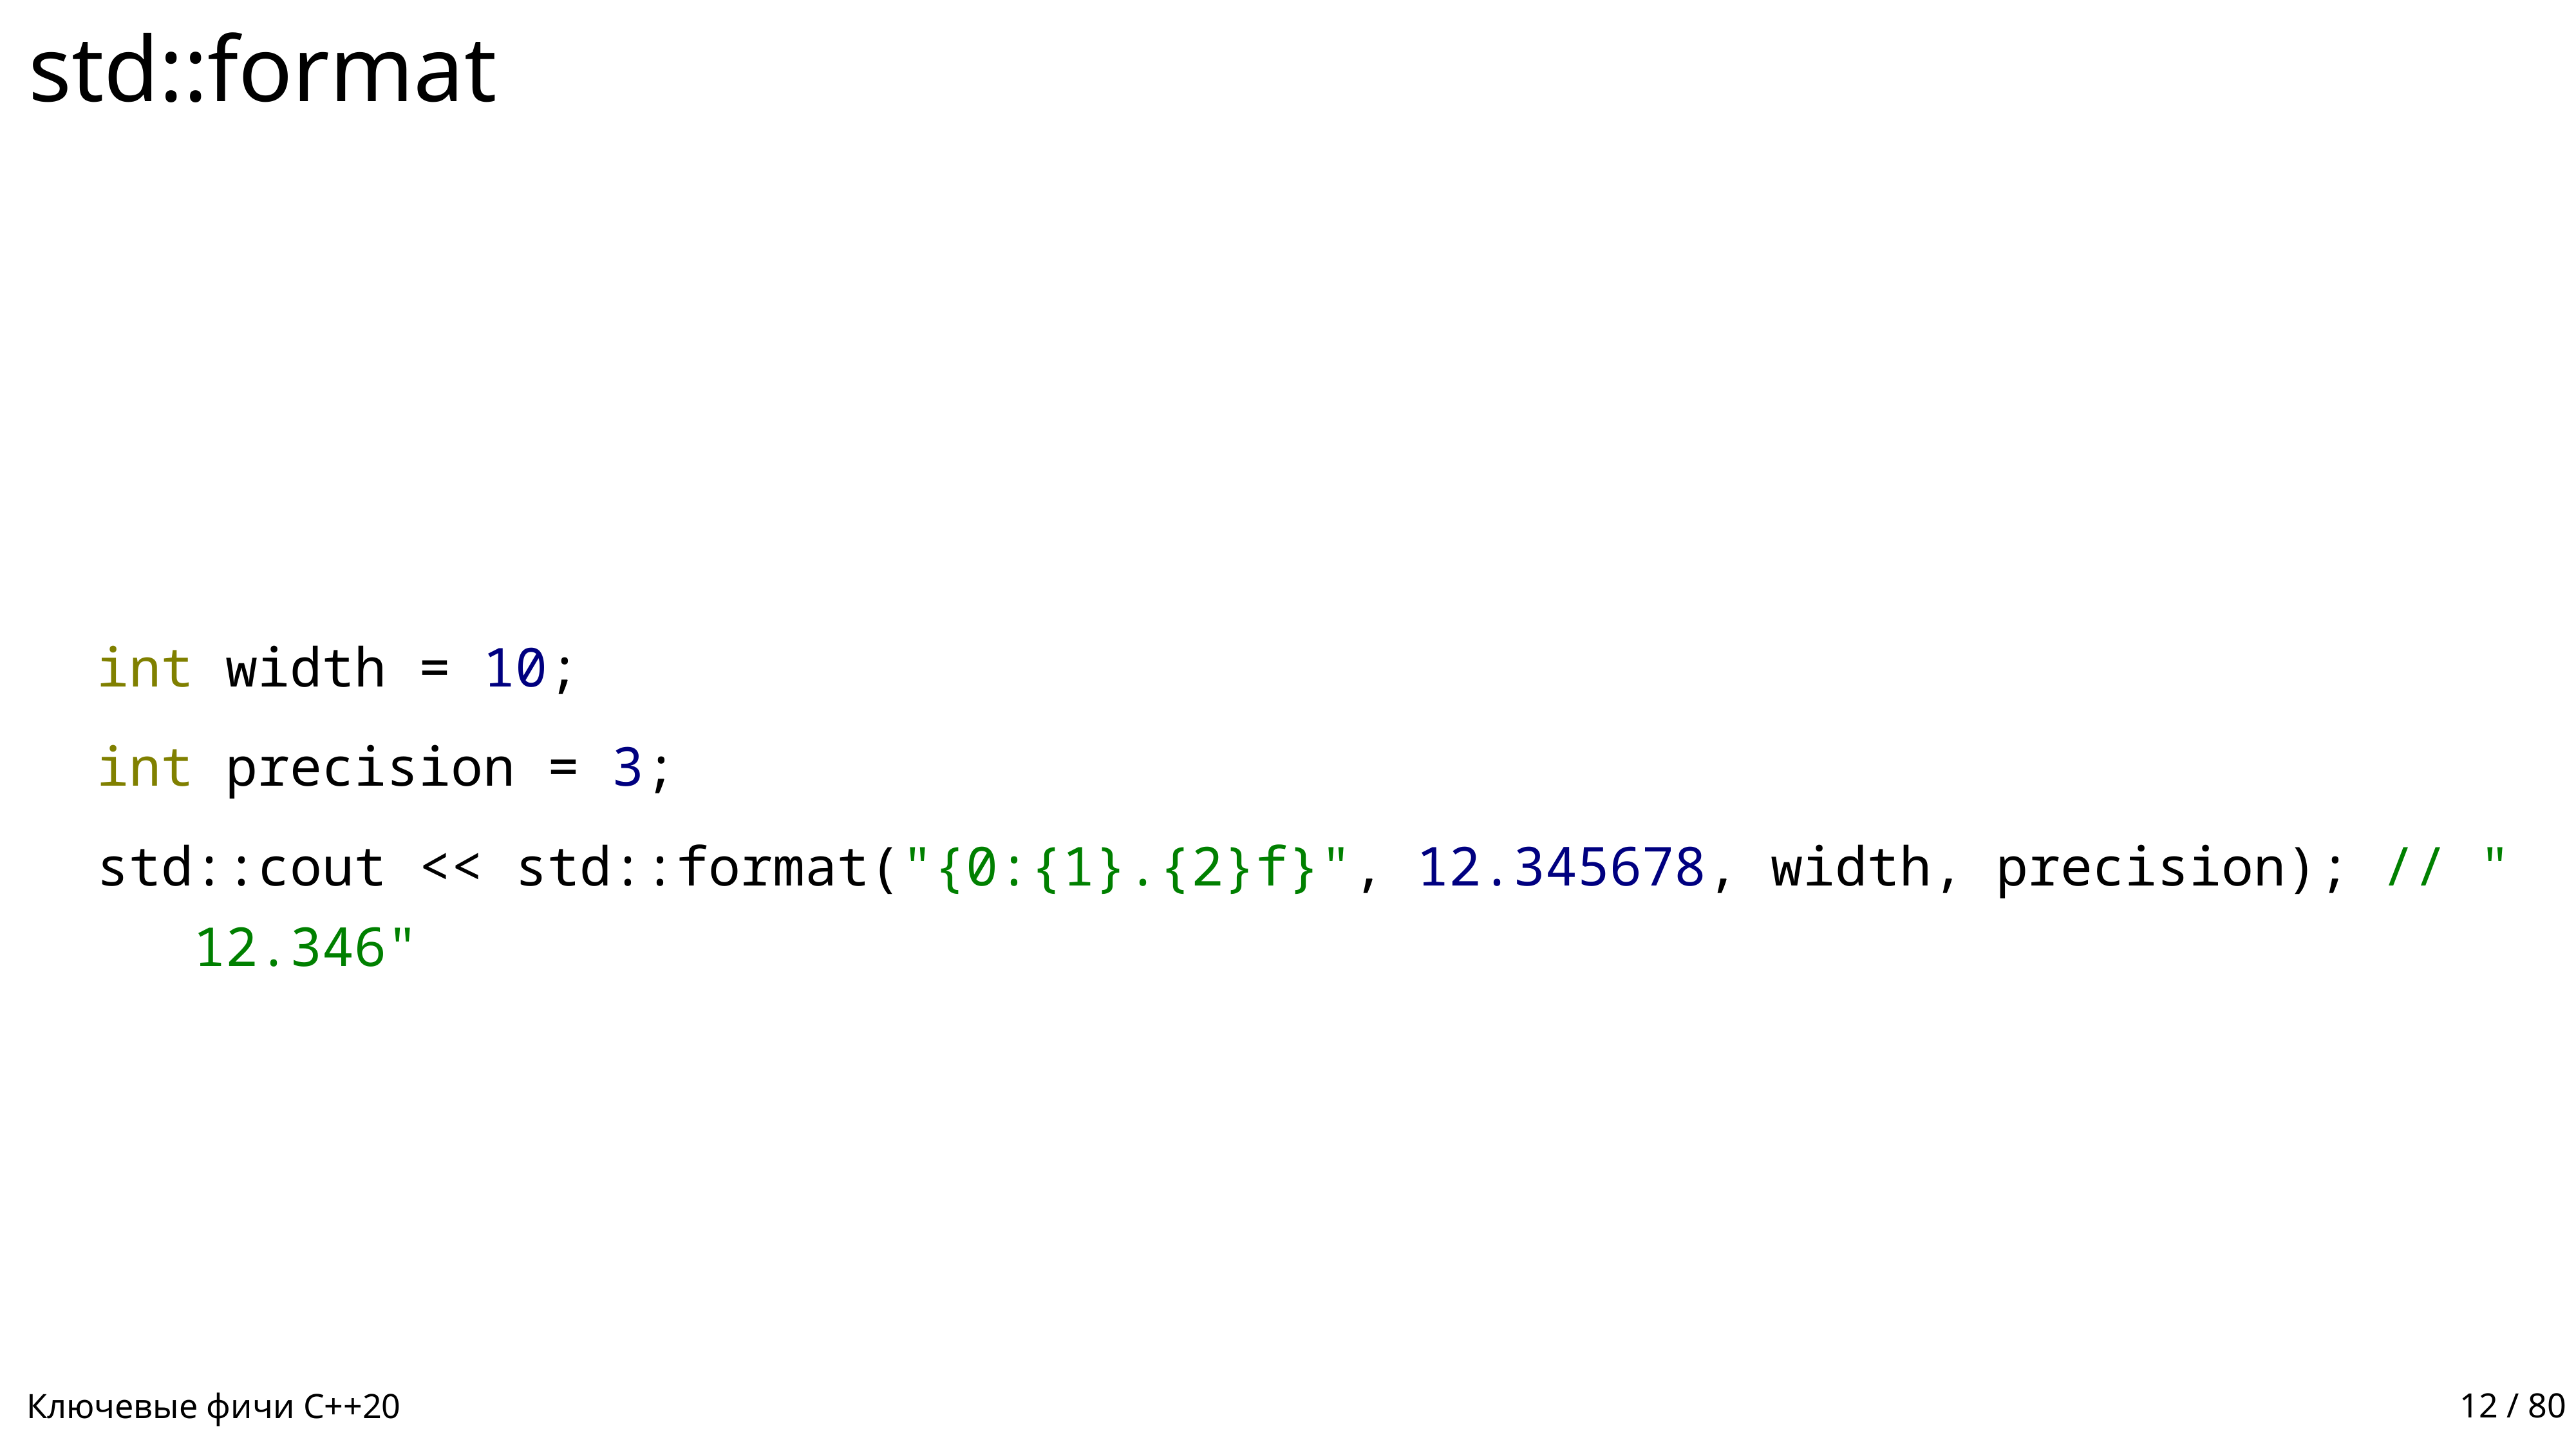

# std::format
int width = 10;
int precision = 3;
std::cout << std::format("{0:{1}.{2}f}", 12.345678, width, precision); // " 12.346"
Ключевые фичи С++20